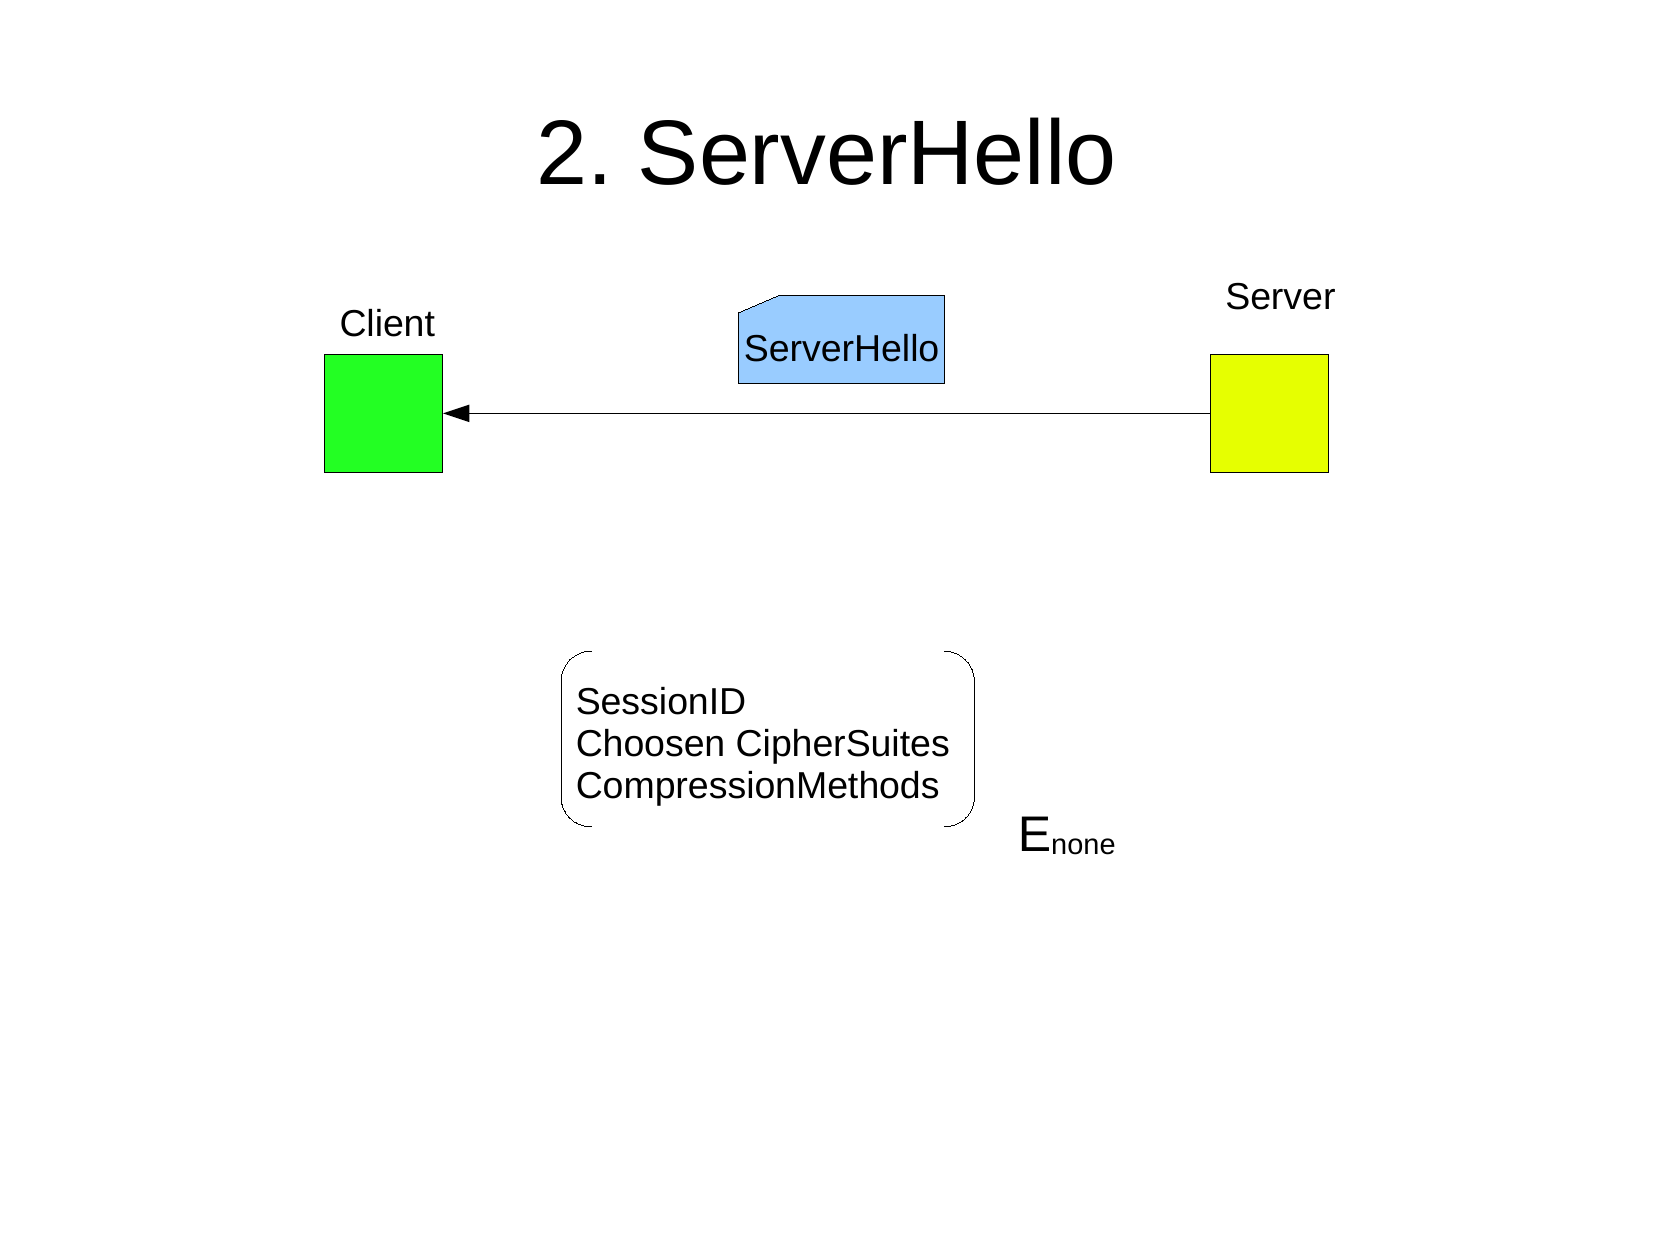

# 2. ServerHello
Server
Client
ServerHello
SessionID
Choosen CipherSuites
CompressionMethods
Enone